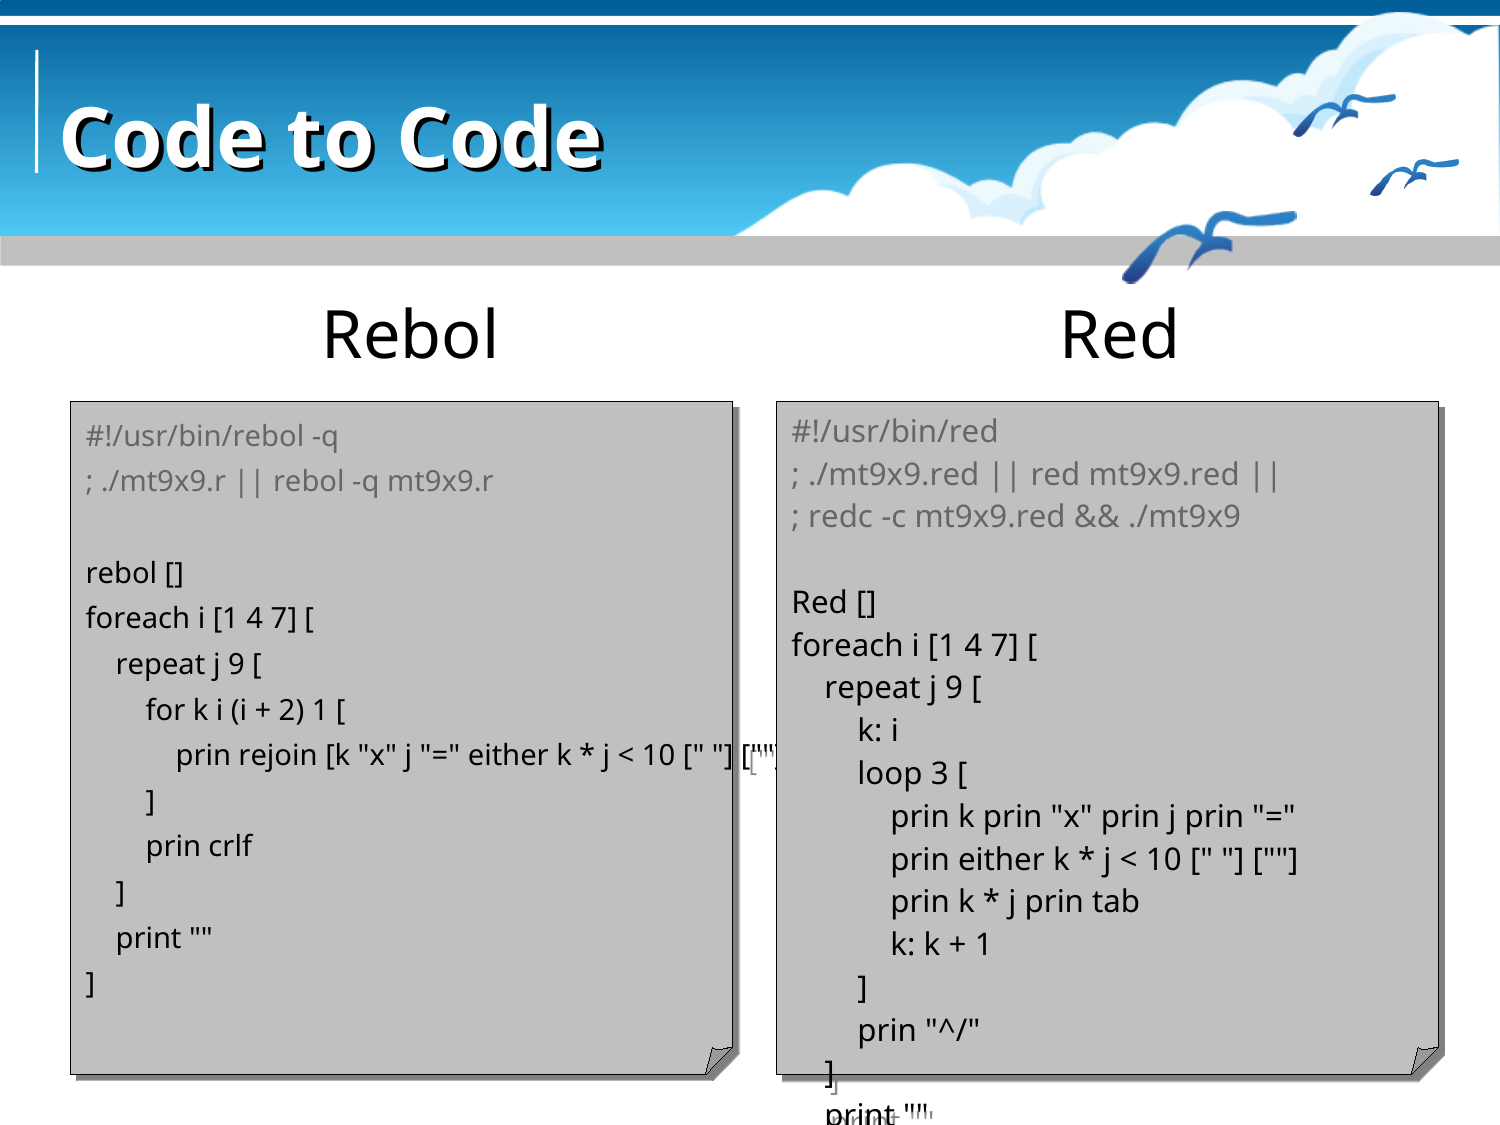

# Code to Code
Red
Rebol
#!/usr/bin/rebol -q
; ./mt9x9.r || rebol -q mt9x9.r
rebol []
foreach i [1 4 7] [
 repeat j 9 [
 for k i (i + 2) 1 [
 prin rejoin [k "x" j "=" either k * j < 10 [" "] [""] k * j tab]
 ]
 prin crlf
 ]
 print ""
]
#!/usr/bin/red
; ./mt9x9.red || red mt9x9.red ||
; redc -c mt9x9.red && ./mt9x9
Red []
foreach i [1 4 7] [
 repeat j 9 [
 k: i
 loop 3 [
 prin k prin "x" prin j prin "="
 prin either k * j < 10 [" "] [""]
 prin k * j prin tab
 k: k + 1
 ]
 prin "^/"
 ]
 print ""
]